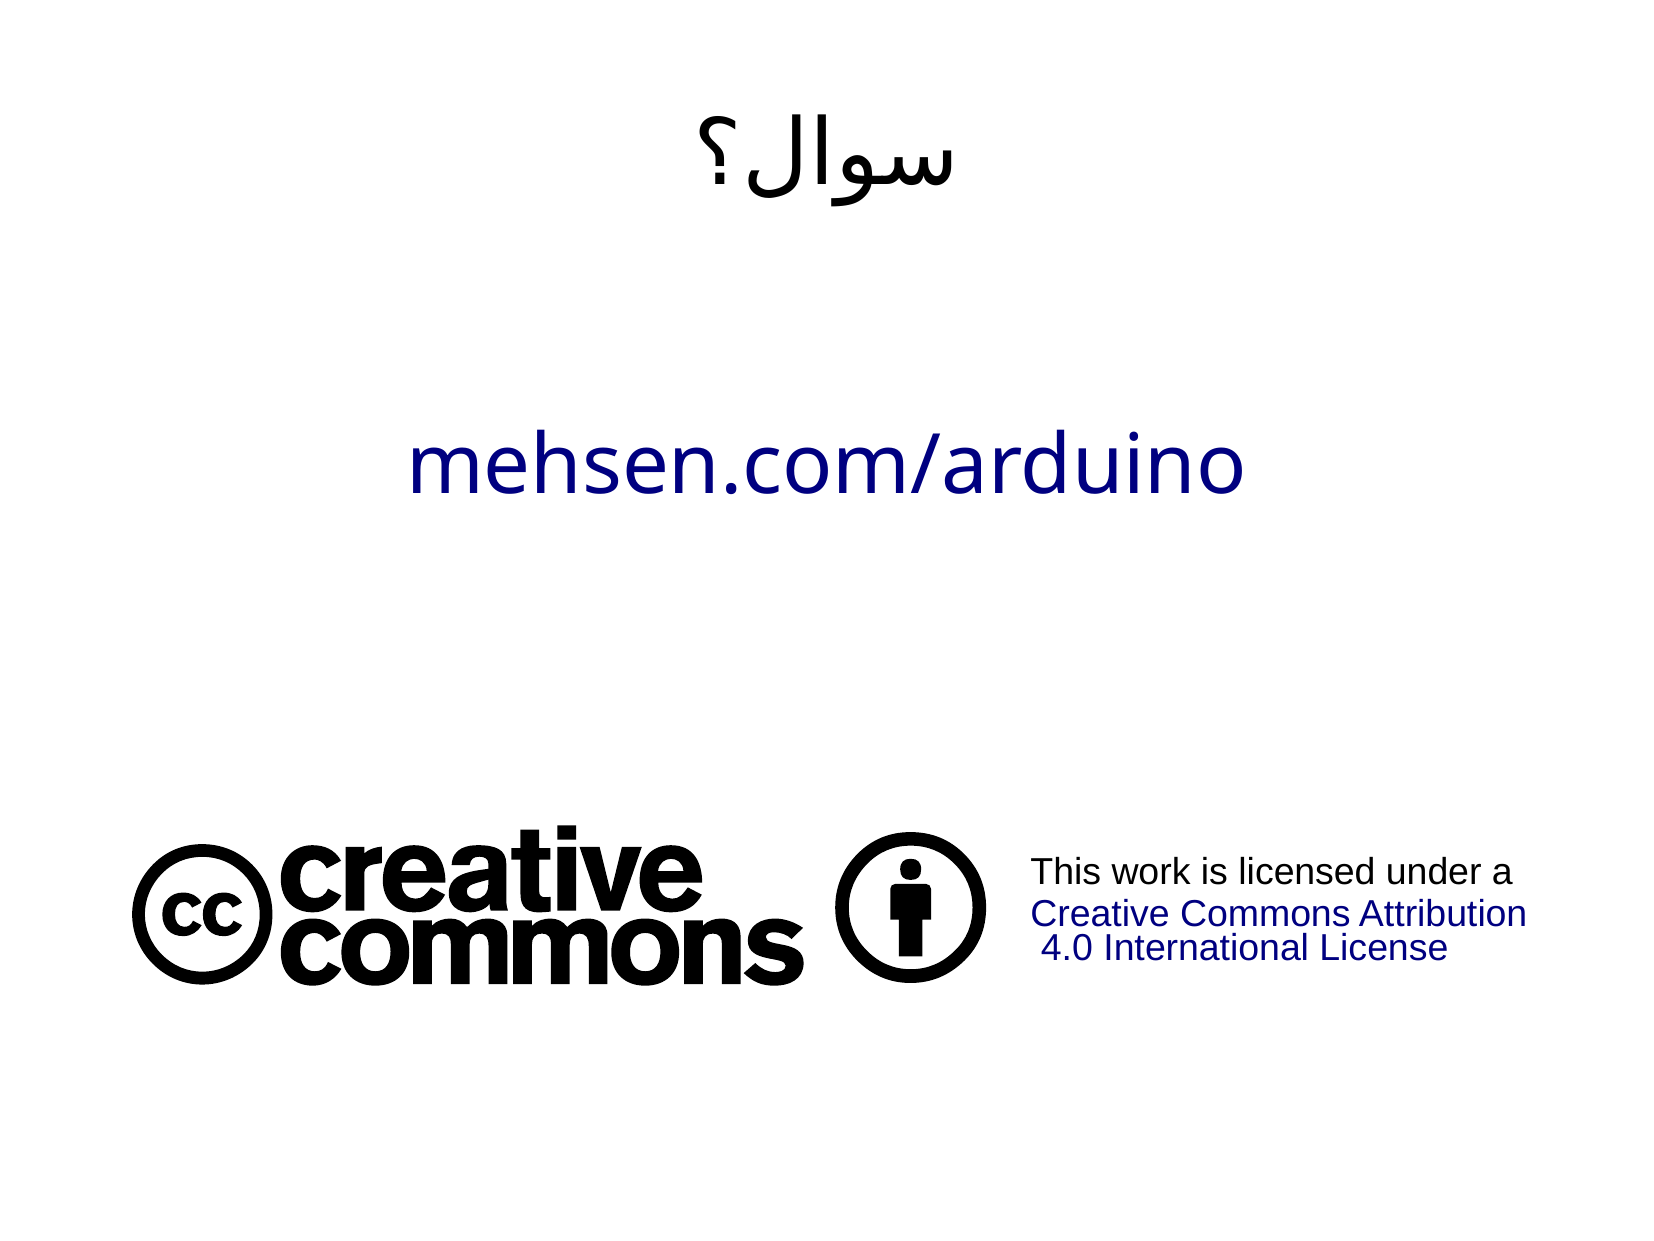

# سوال؟
mehsen.com/arduino
This work is licensed under a Creative Commons Attribution 4.0 International License